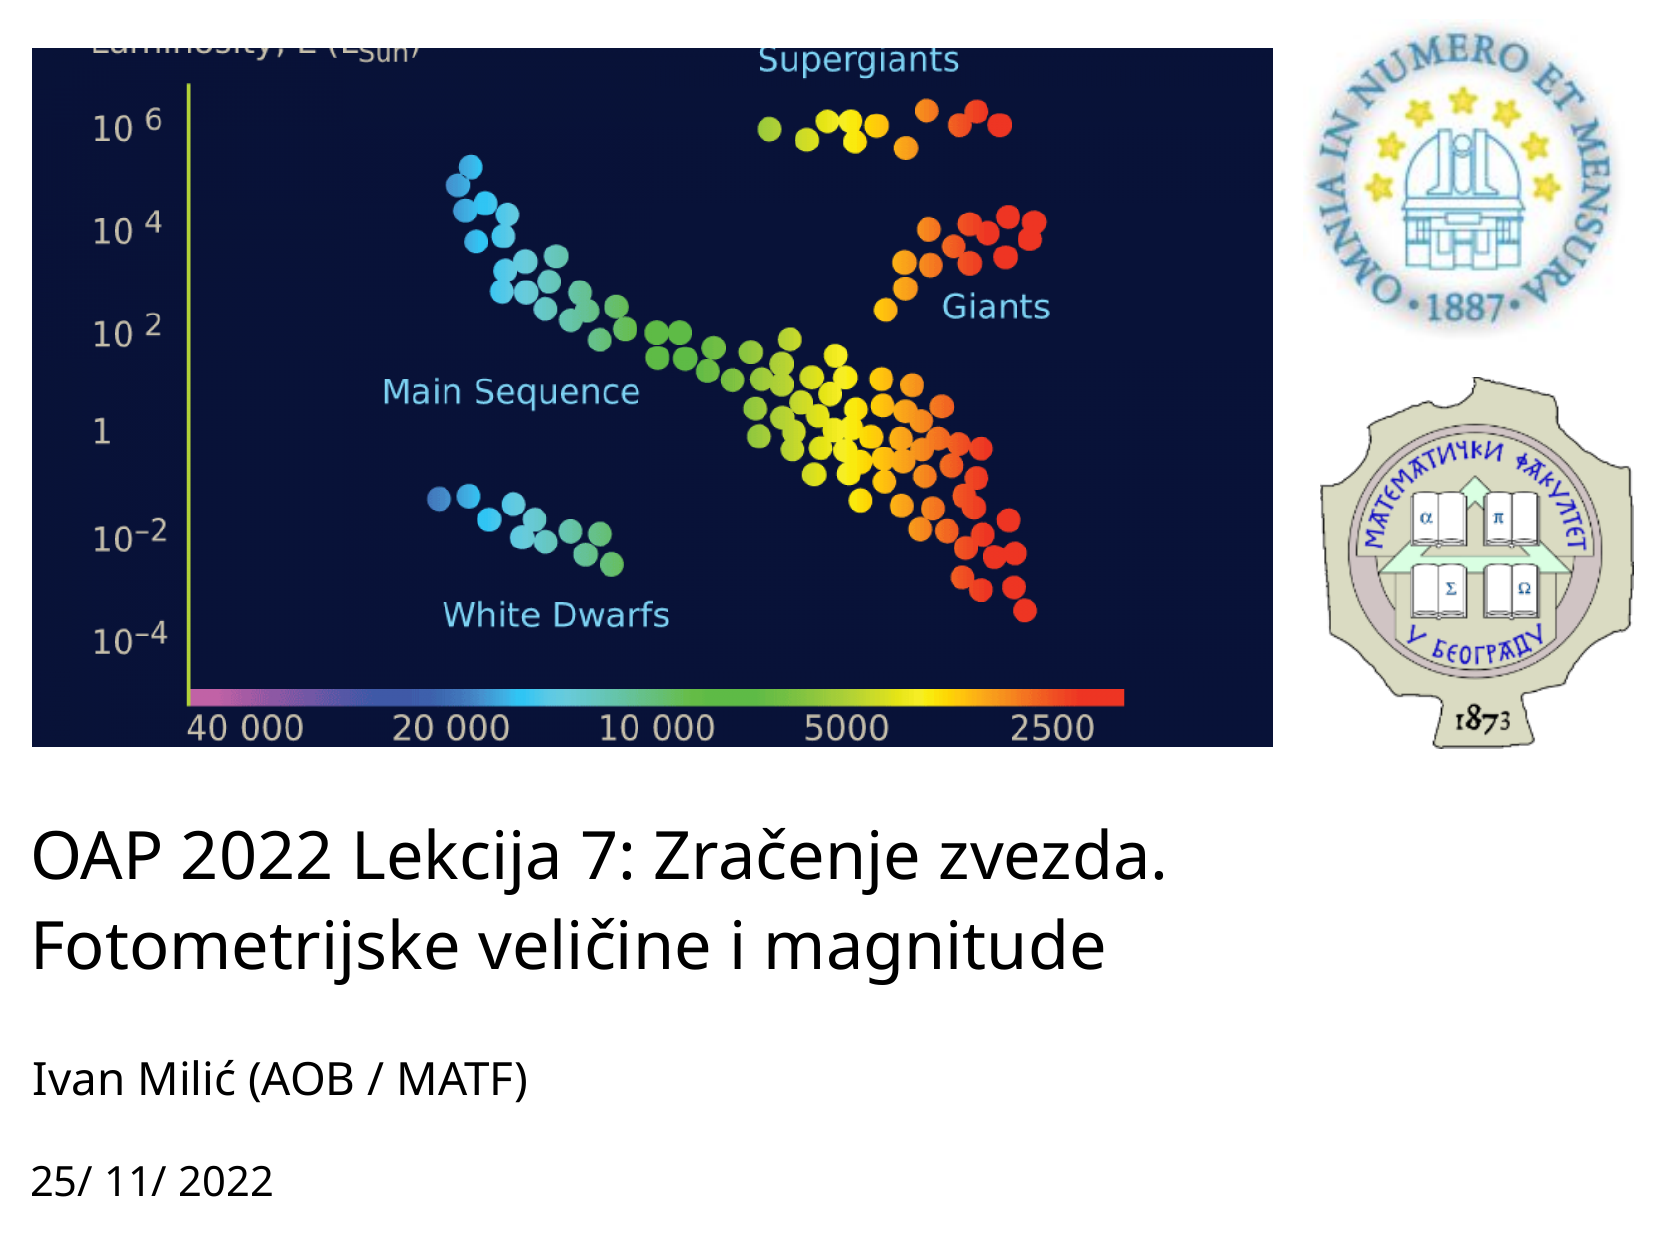

OAP 2022 Lekcija 7: Zračenje zvezda. Fotometrijske veličine i magnitude
Ivan Milić (AOB / MATF)
# 25/ 11/ 2022